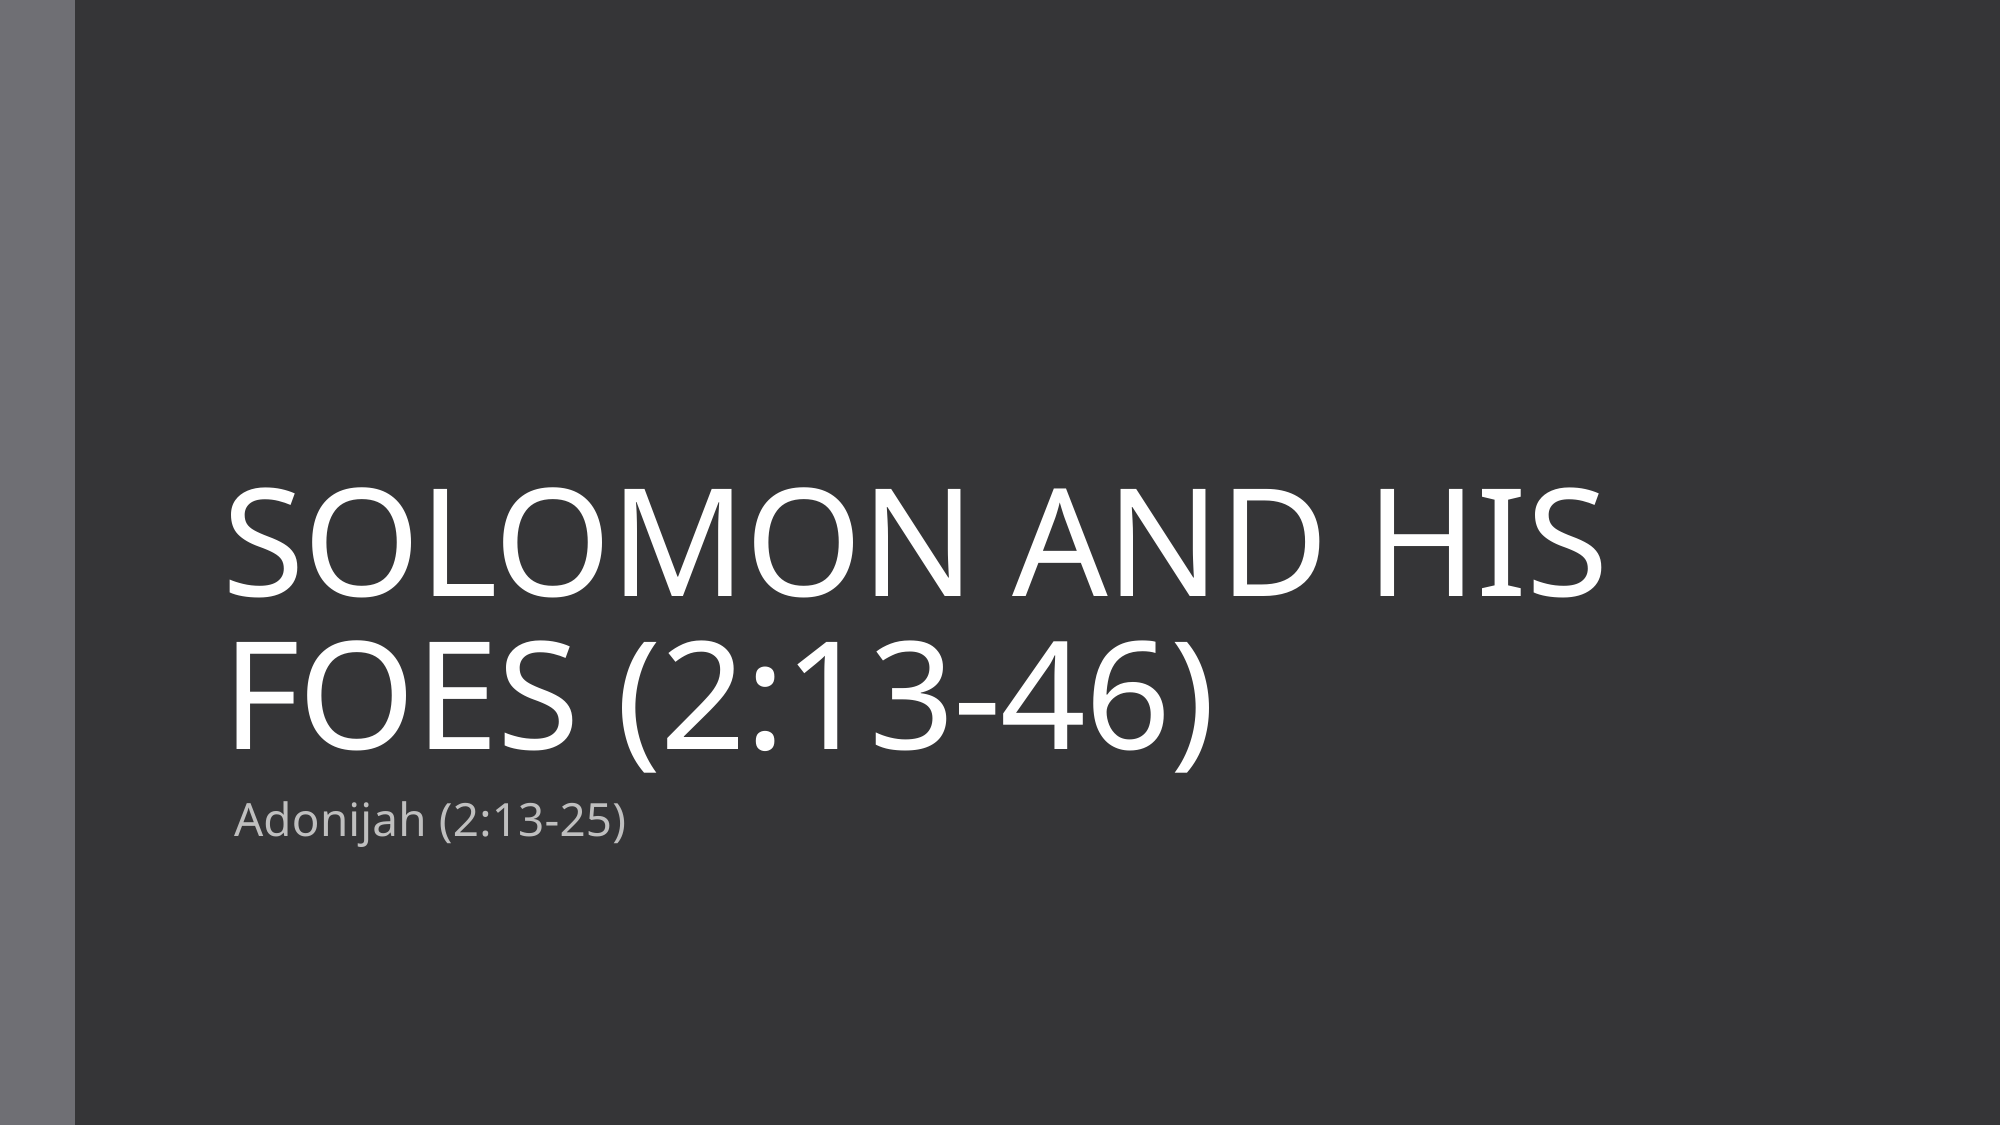

# SOLOMON AND HIS FOES (2:13-46)
 Adonijah (2:13-25)